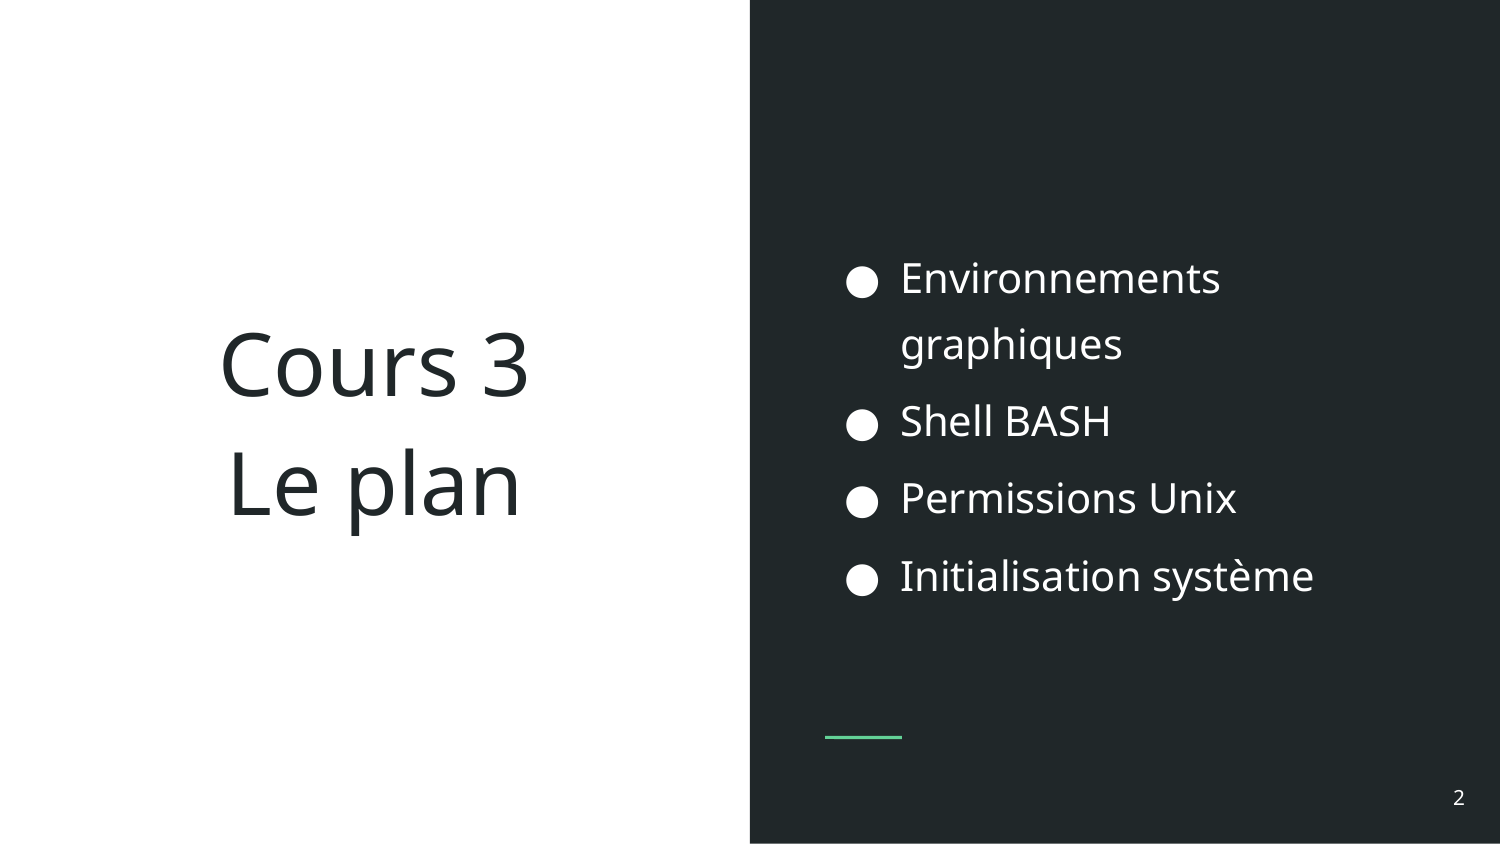

Environnements graphiques
Shell BASH
Permissions Unix
Initialisation système
# Cours 3 Le plan